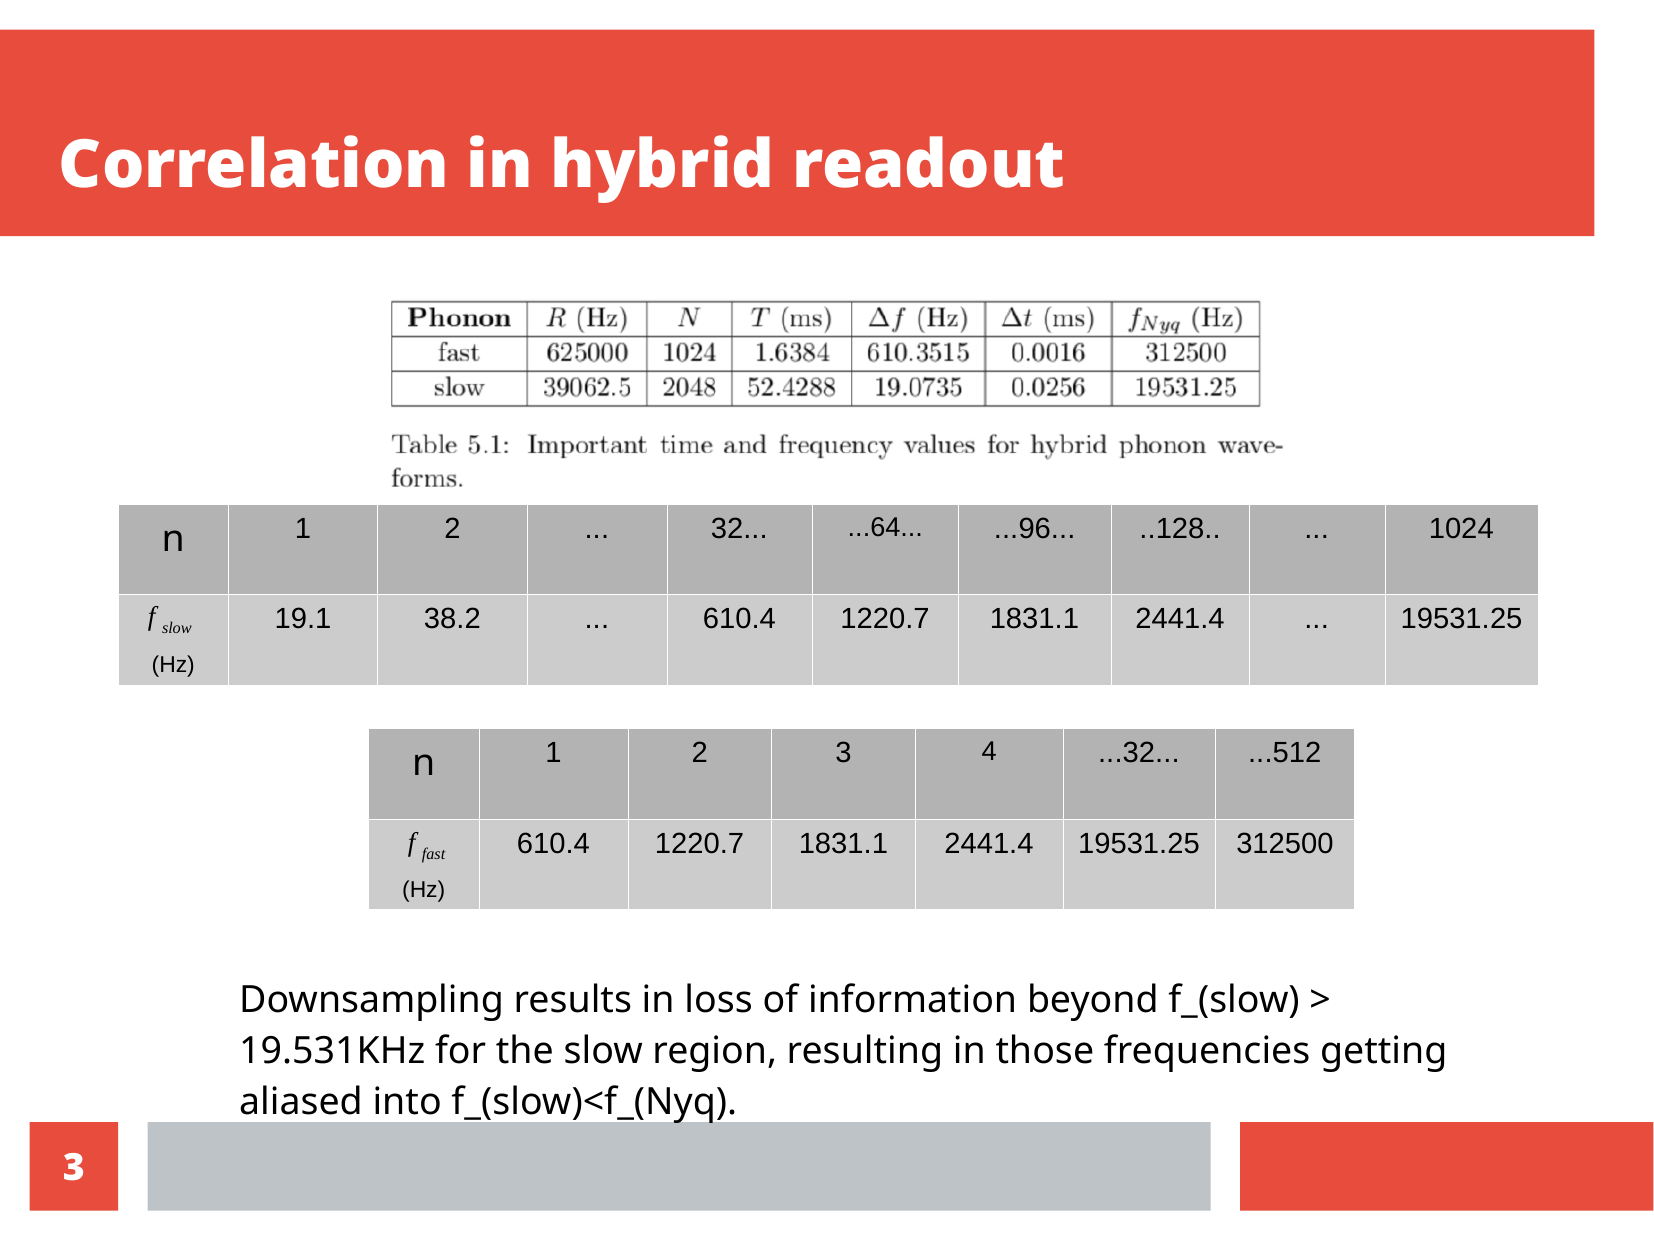

# Correlation in hybrid readout
| n | 1 | 2 | ... | 32... | ...64... | ...96... | ..128.. | ... | 1024 |
| --- | --- | --- | --- | --- | --- | --- | --- | --- | --- |
| (Hz) | 19.1 | 38.2 | ... | 610.4 | 1220.7 | 1831.1 | 2441.4 | ... | 19531.25 |
| n | 1 | 2 | 3 | 4 | ...32... | ...512 |
| --- | --- | --- | --- | --- | --- | --- |
| (Hz) | 610.4 | 1220.7 | 1831.1 | 2441.4 | 19531.25 | 312500 |
Downsampling results in loss of information beyond f_(slow) > 19.531KHz for the slow region, resulting in those frequencies getting aliased into f_(slow)<f_(Nyq).
3